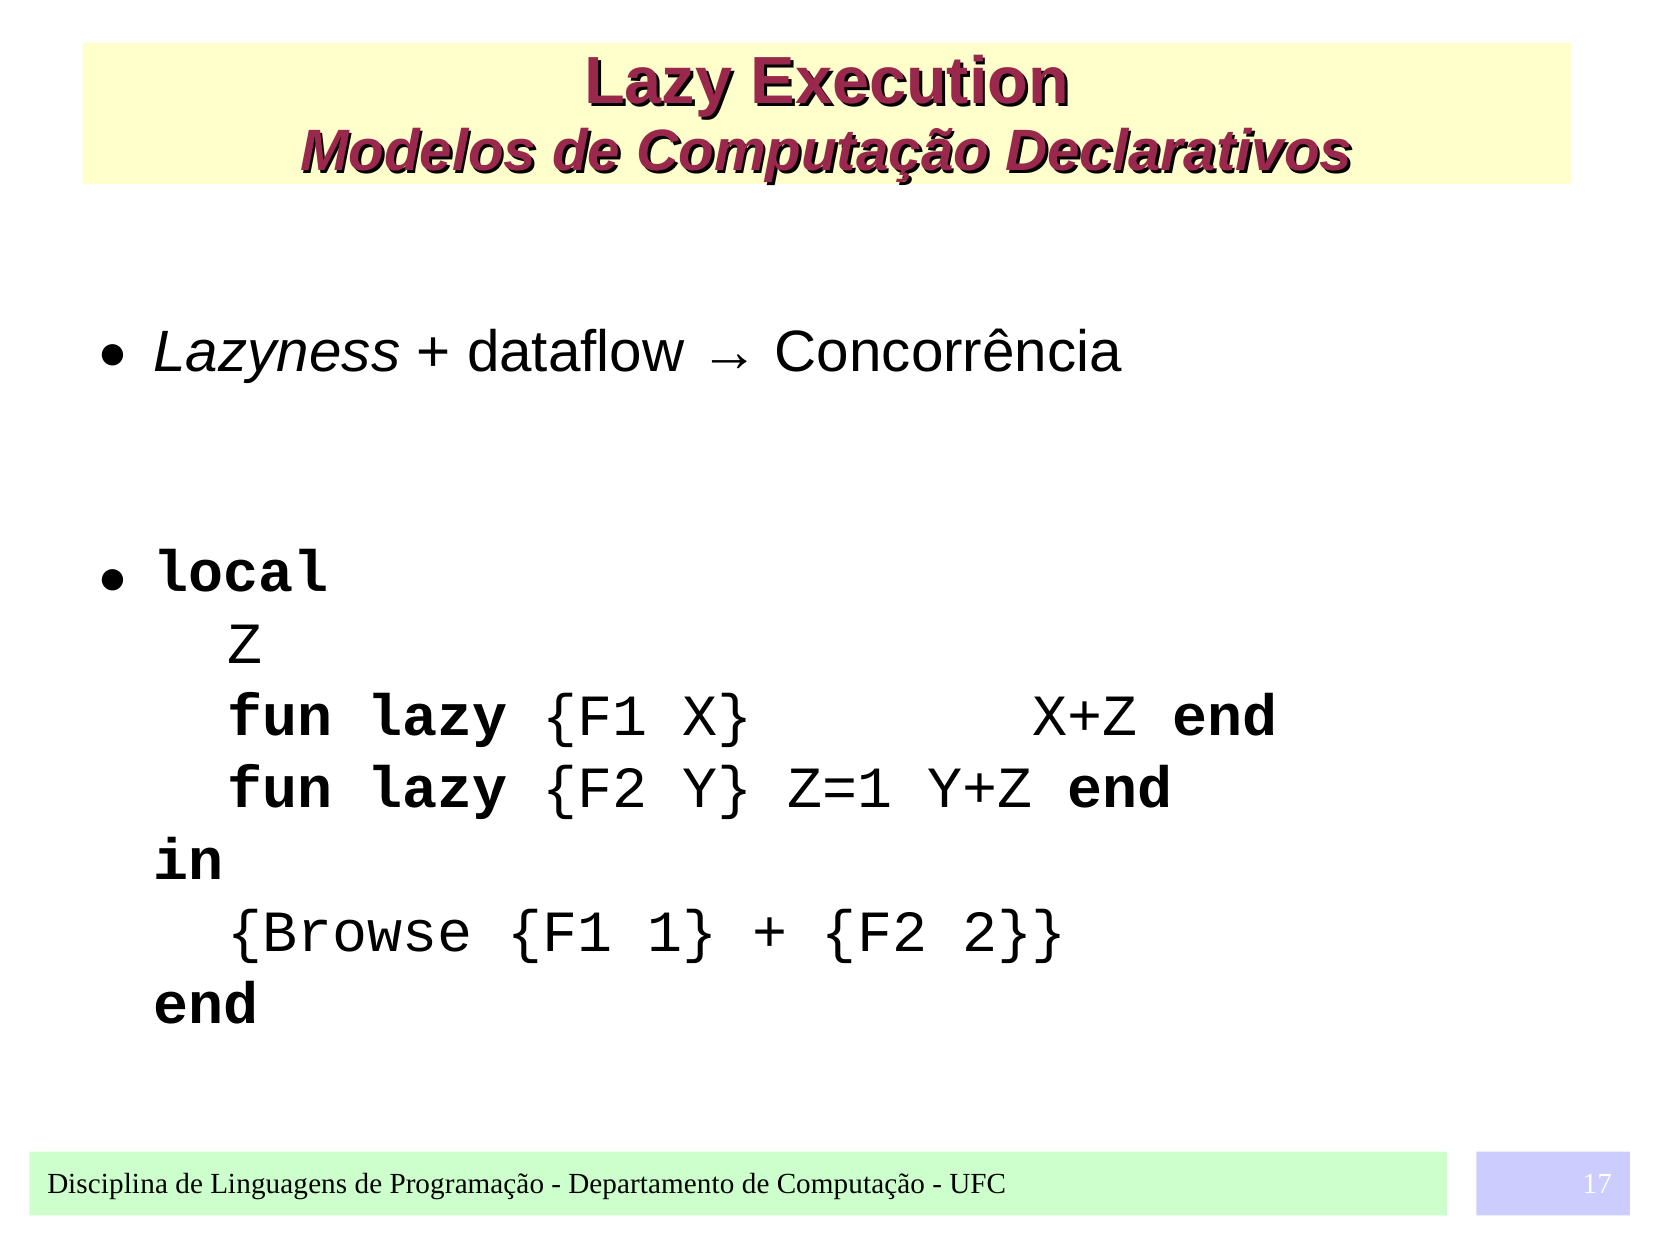

# Lazy Execution Modelos de Computação Declarativos
Lazyness + dataflow → Concorrência
local
	Z
	fun lazy {F1 X} X+Z end
	fun lazy {F2 Y} Z=1 Y+Z end
in
	{Browse {F1 1} + {F2 2}}
end
Disciplina de Linguagens de Programação - Departamento de Computação - UFC
17